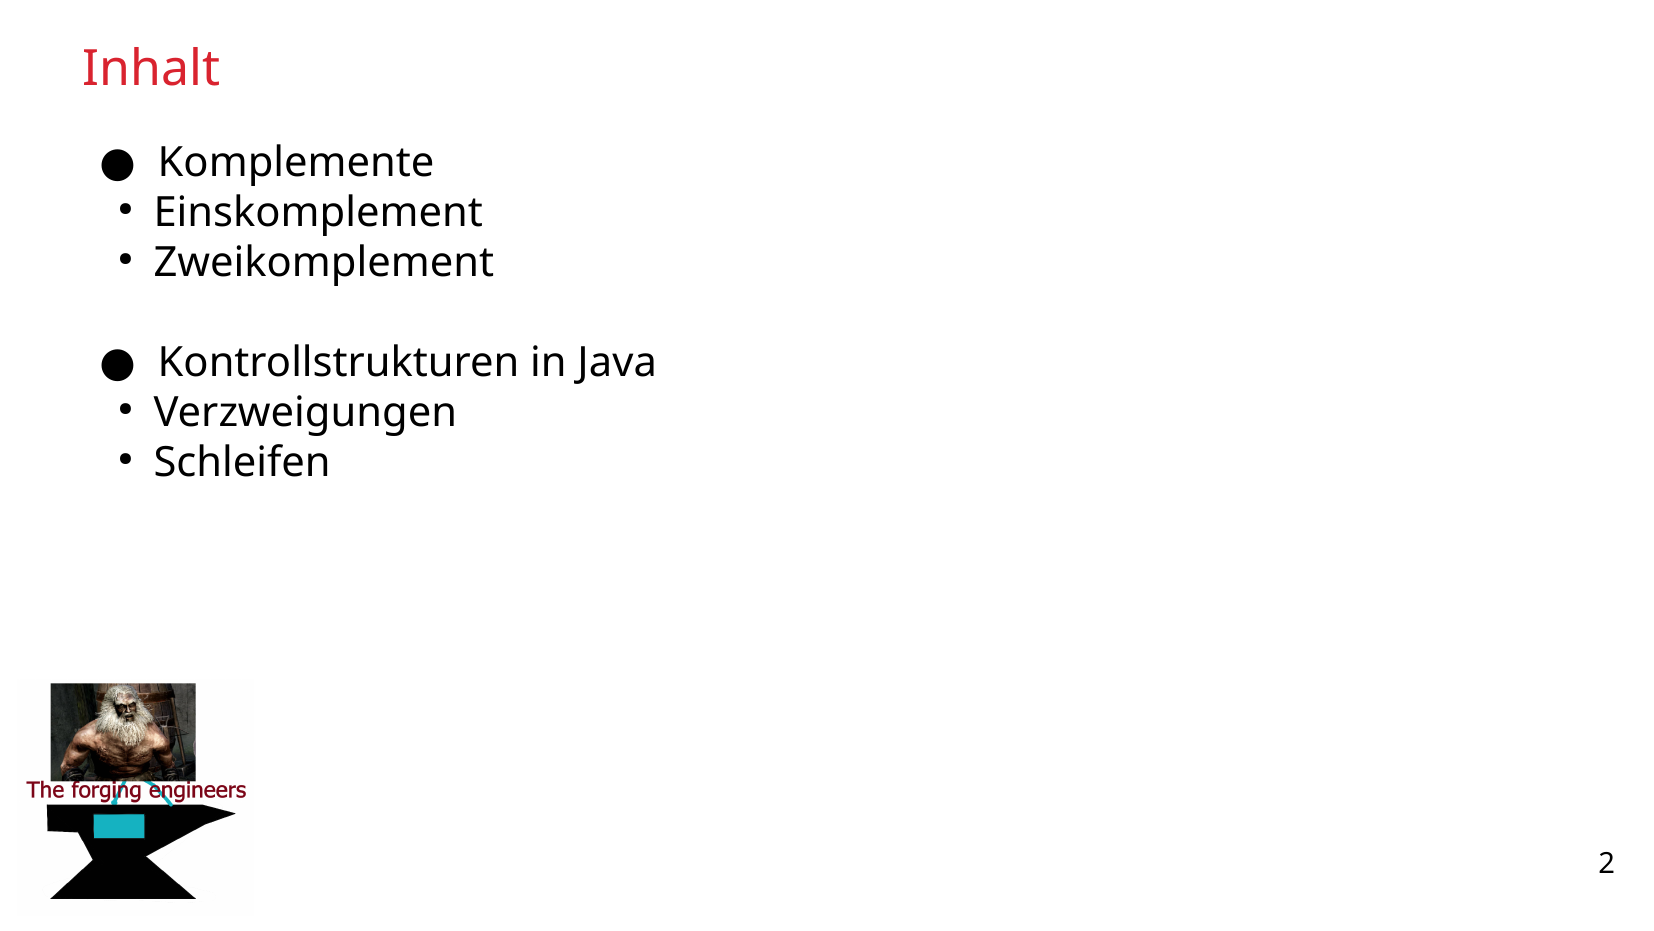

# Inhalt
Komplemente
Einskomplement
Zweikomplement
Kontrollstrukturen in Java
Verzweigungen
Schleifen